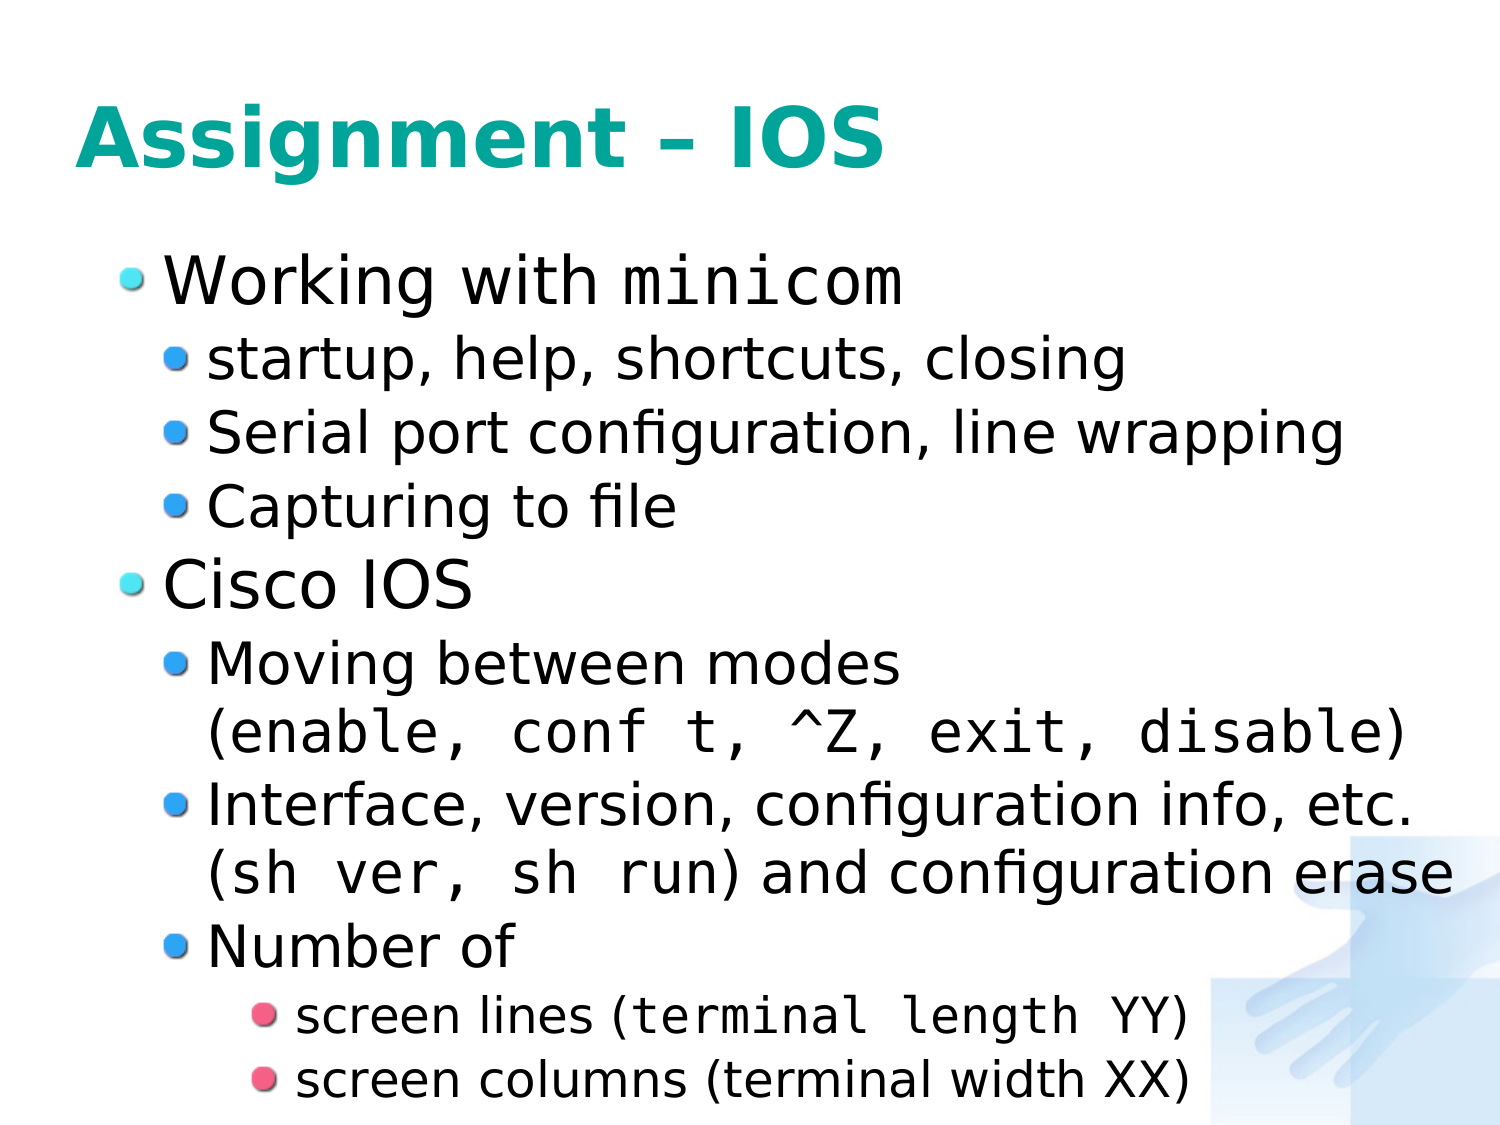

# Assignment – IOS
Working with minicom
startup, help, shortcuts, closing
Serial port configuration, line wrapping
Capturing to file
Cisco IOS
Moving between modes
(enable, conf t, ^Z, exit, disable)
Interface, version, configuration info, etc.
(sh ver, sh run) and configuration erase
Number of
screen lines (terminal length YY)
screen columns (terminal width XX)